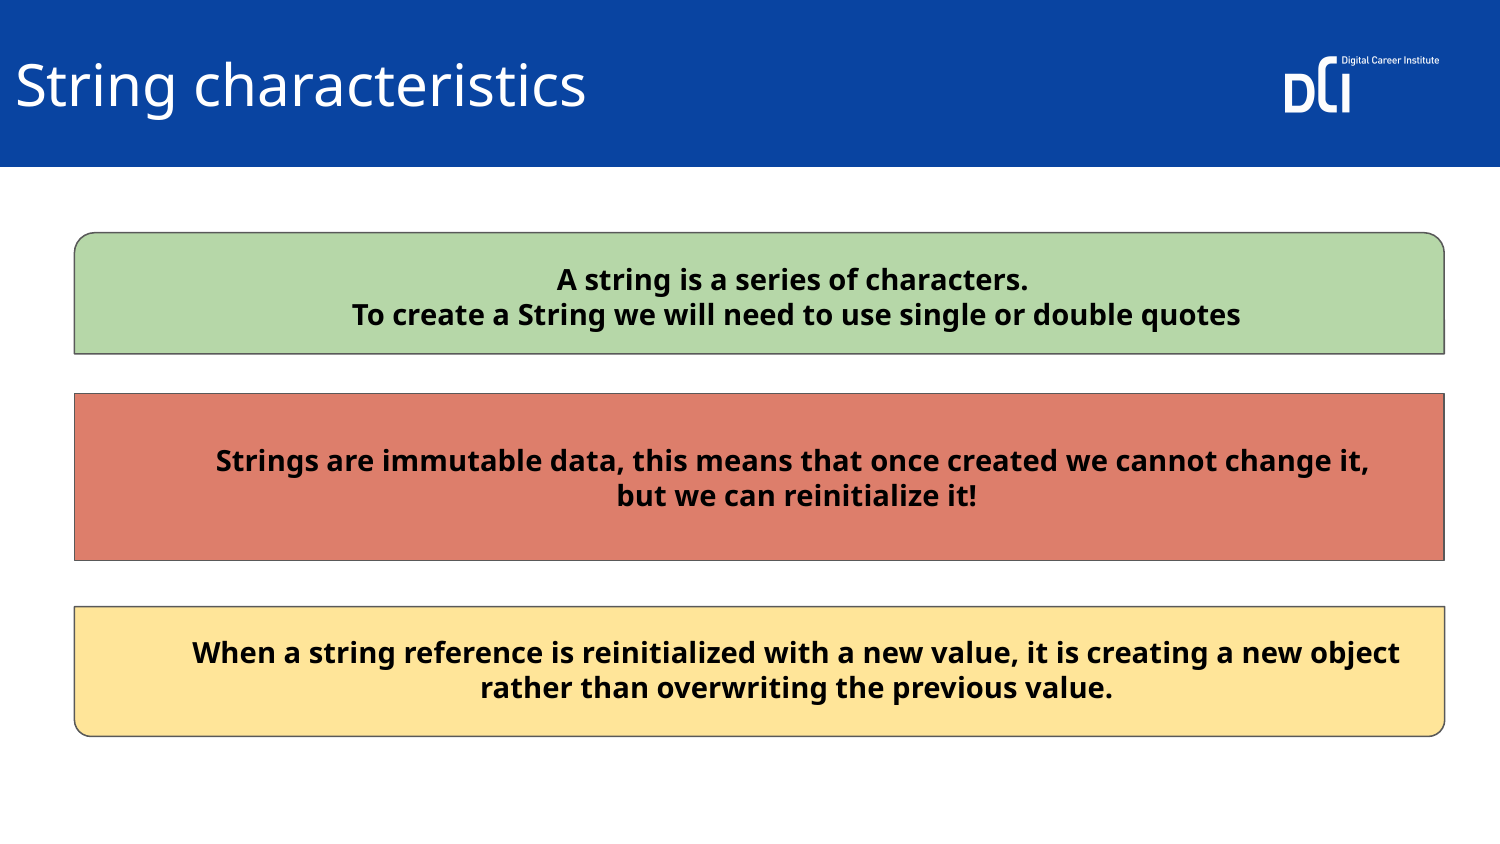

# String characteristics
A string is a series of characters.
To create a String we will need to use single or double quotes
Strings are immutable data, this means that once created we cannot change it,
but we can reinitialize it!
When a string reference is reinitialized with a new value, it is creating a new object rather than overwriting the previous value.